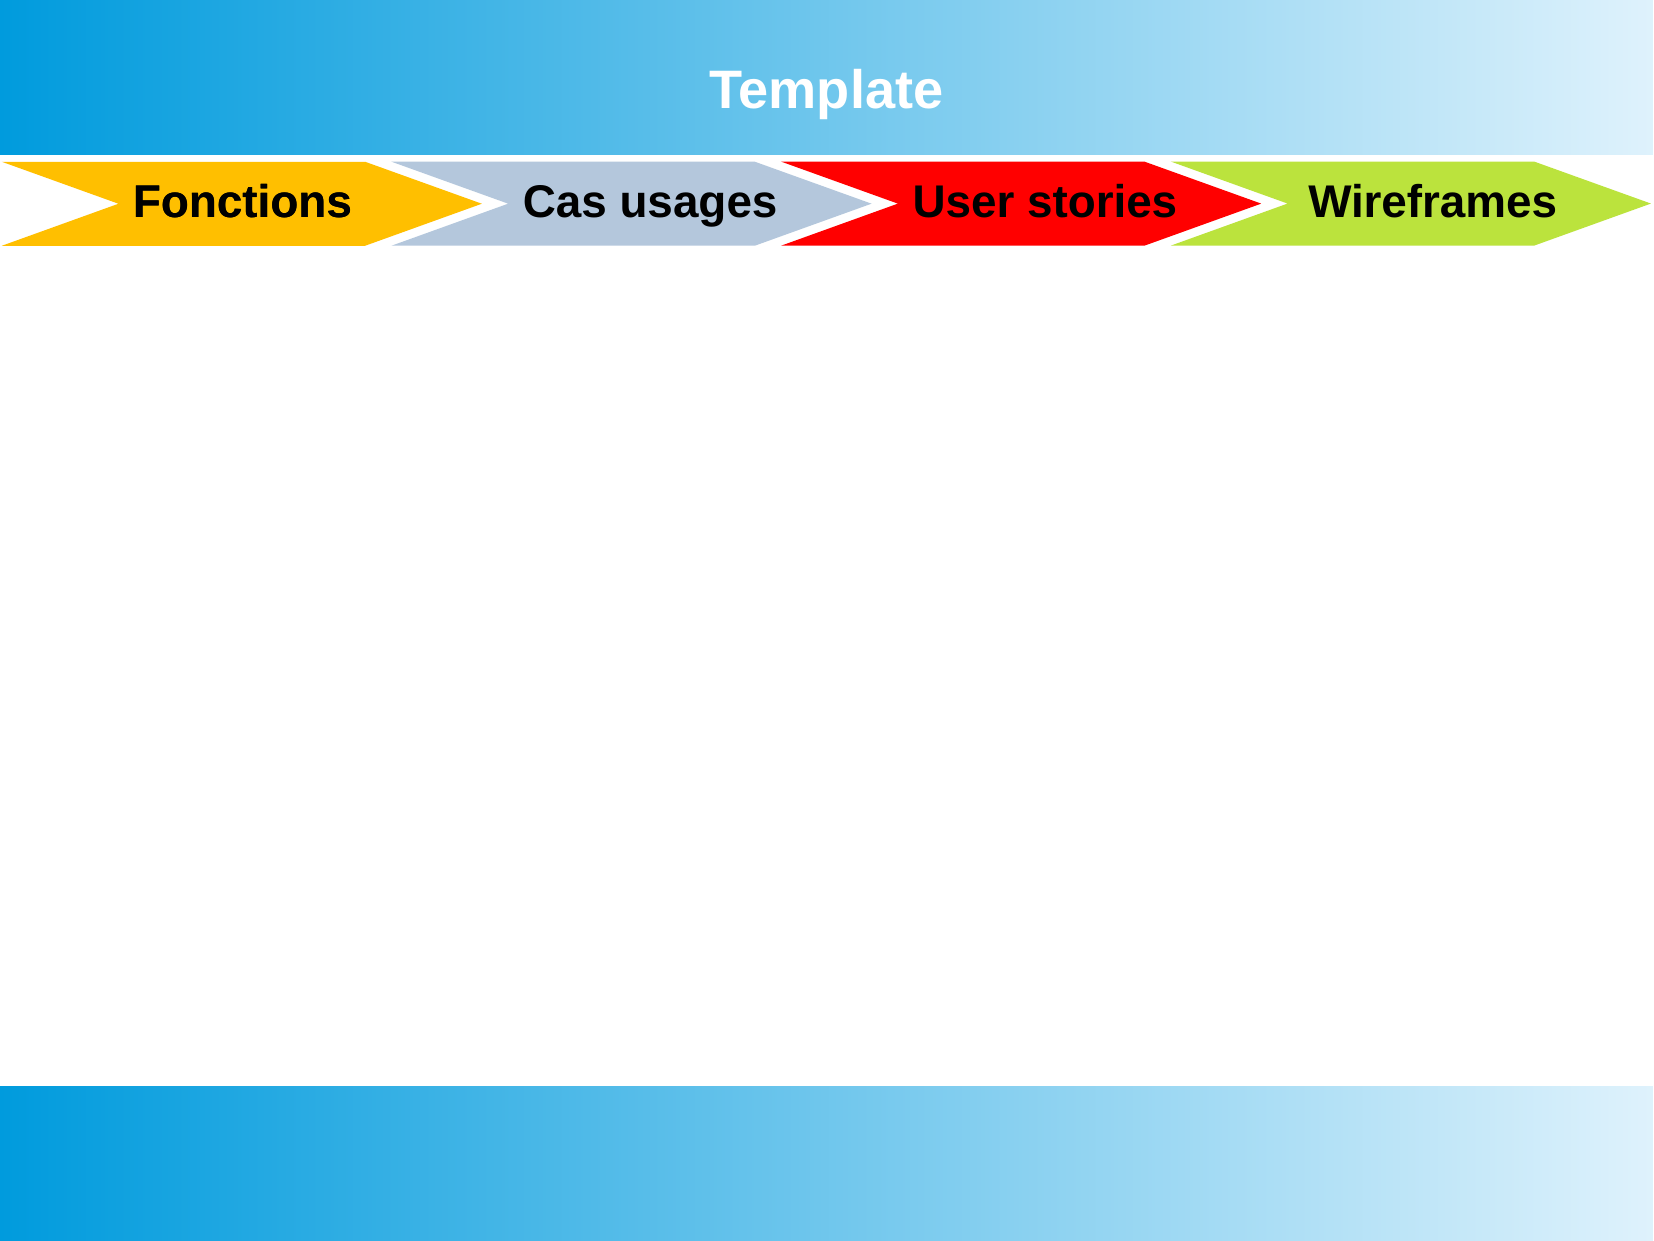

# Template
Fonctions
Fonctions
Cas usages
User stories
Wireframes